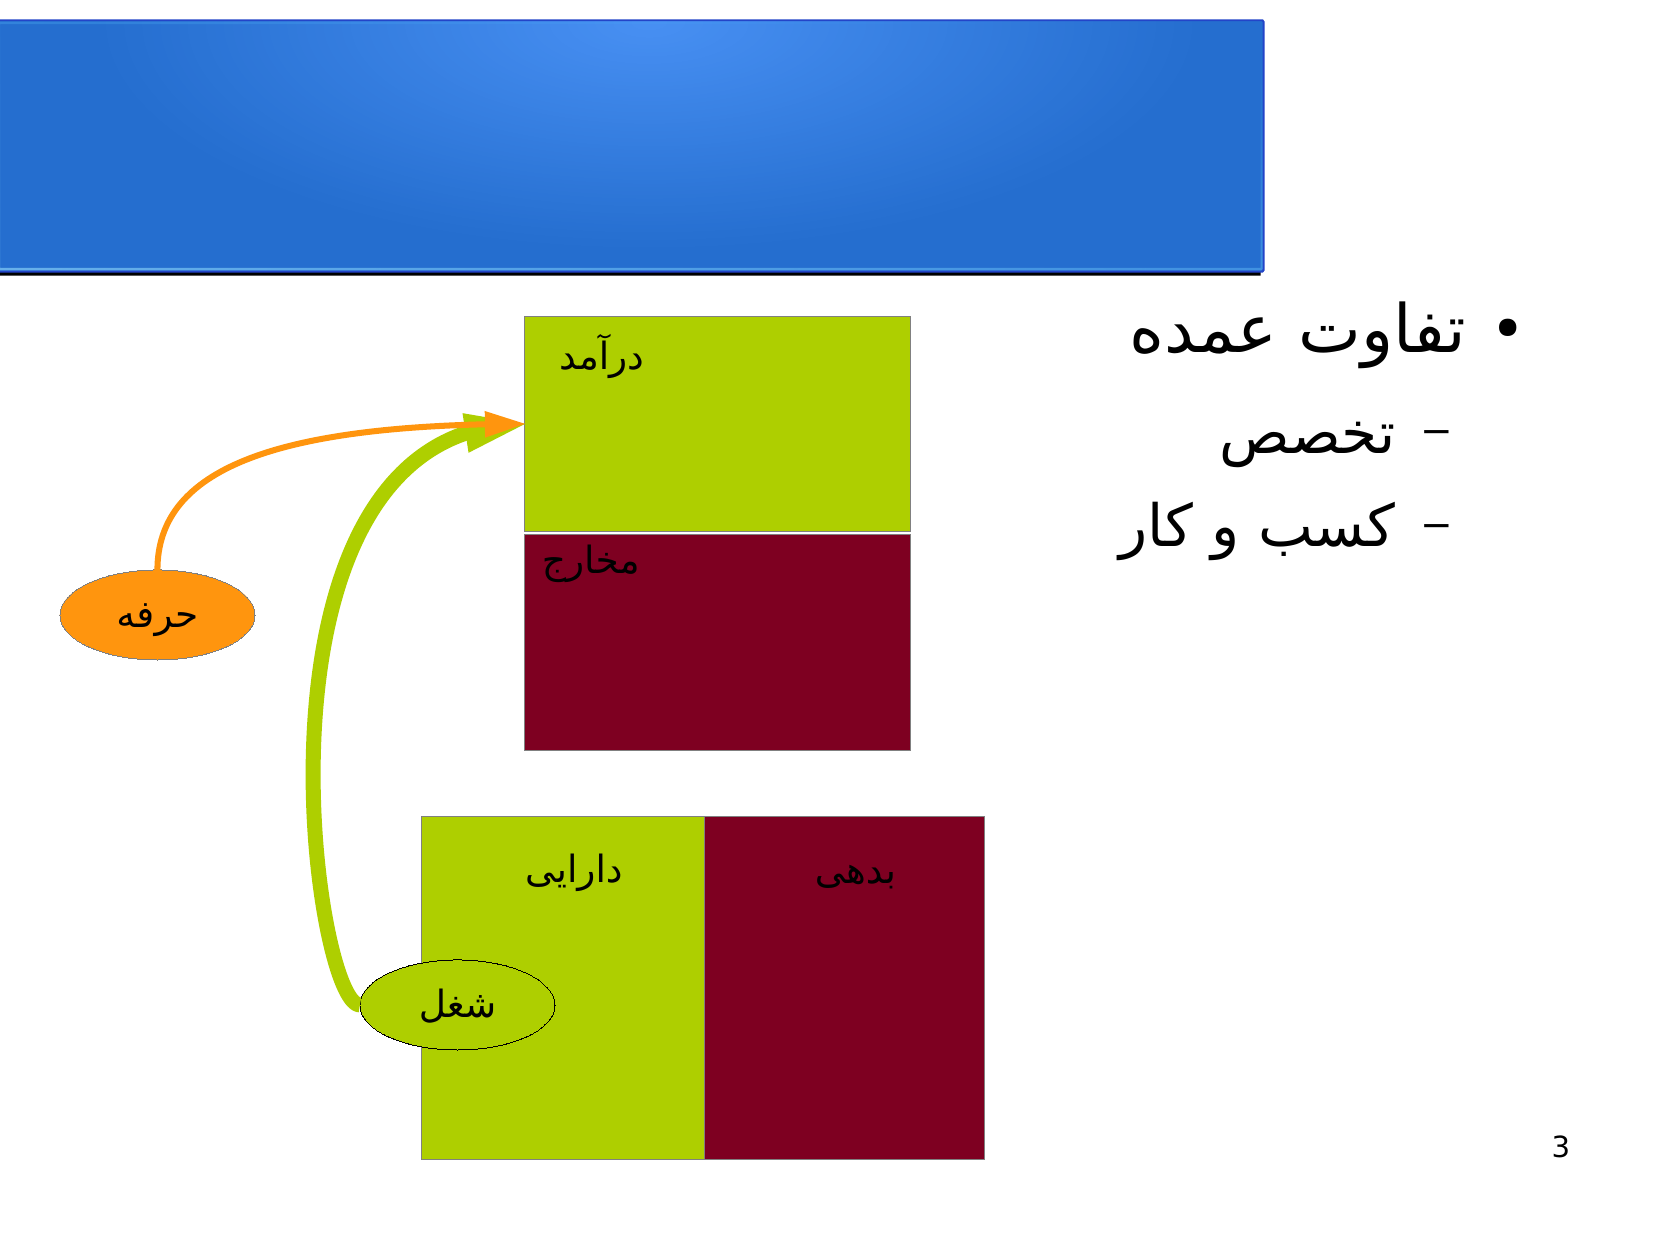

#
تفاوت عمده
تخصص
کسب و کار
درآمد
مخارج
حرفه
دارایی
بدهی
شغل
3